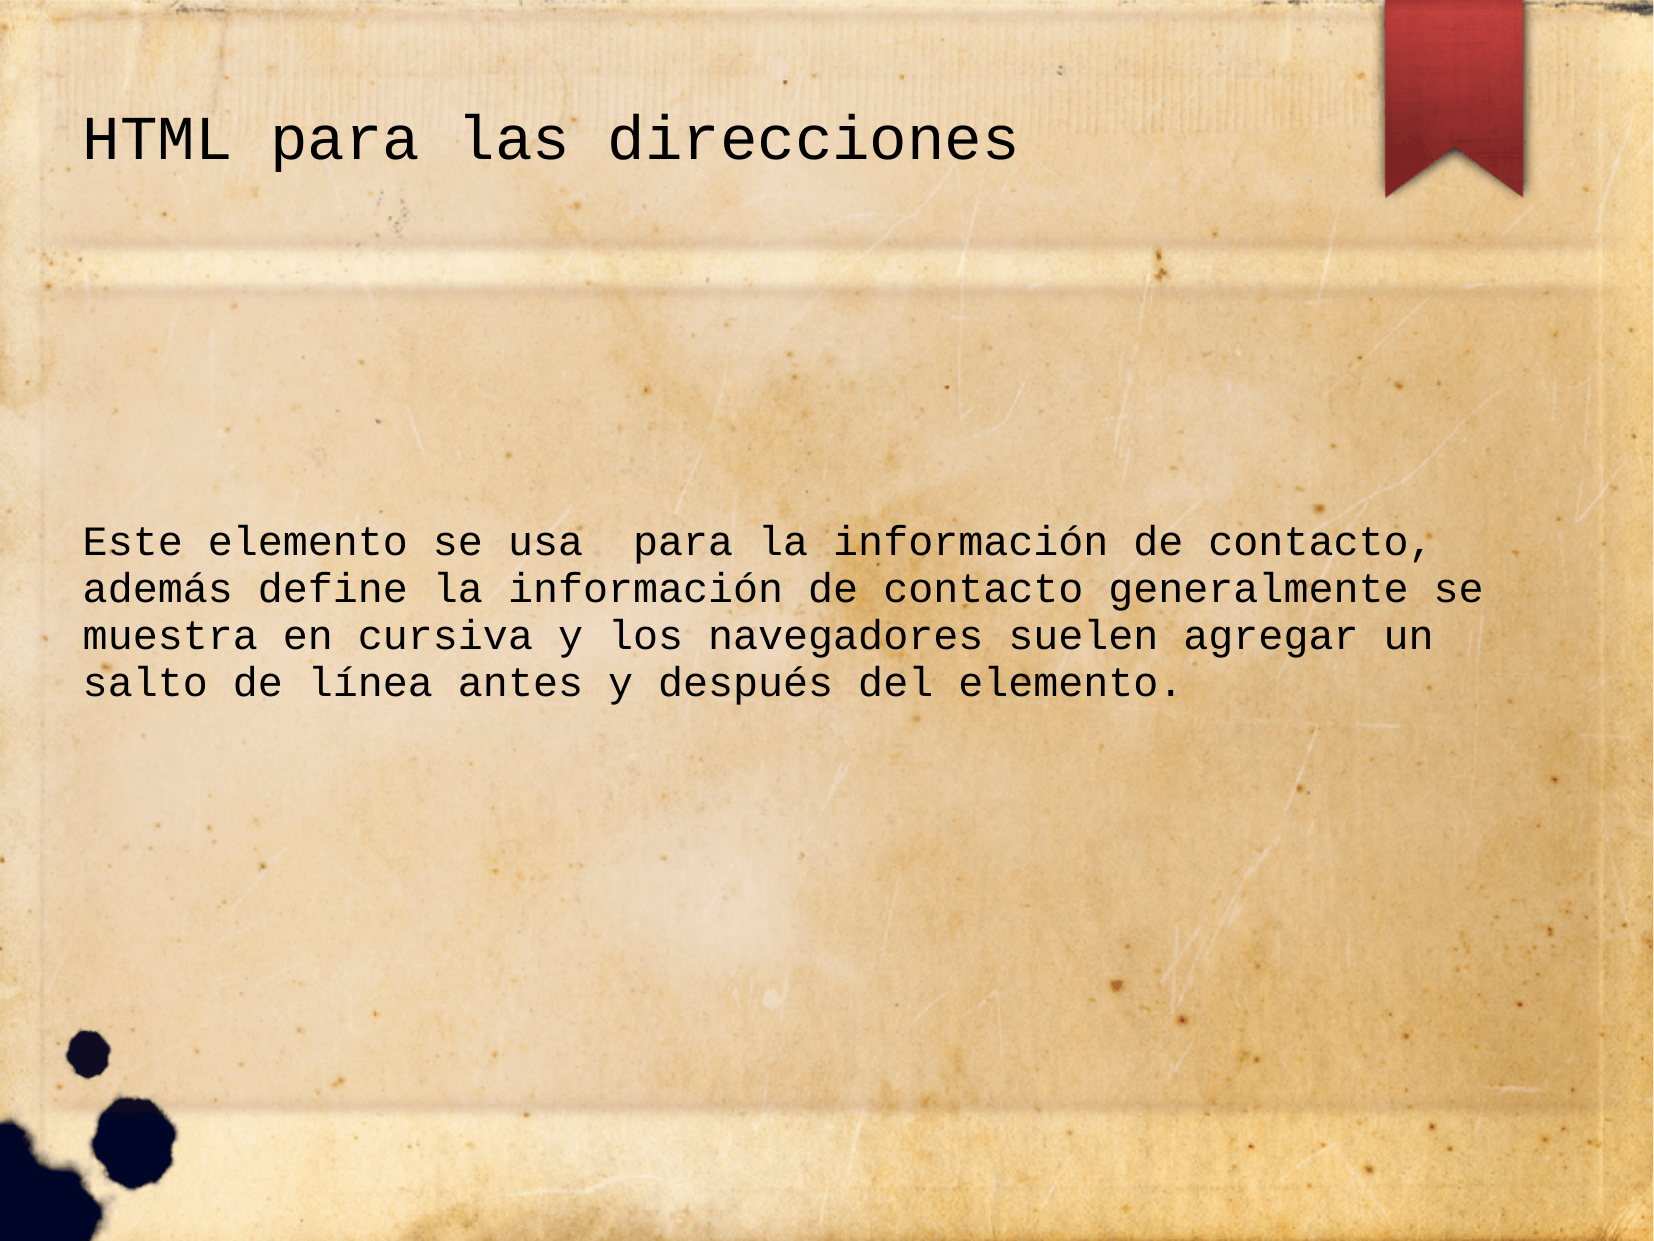

# HTML para las direcciones
Este elemento se usa para la información de contacto, además define la información de contacto generalmente se muestra en cursiva y los navegadores suelen agregar un salto de línea antes y después del elemento.